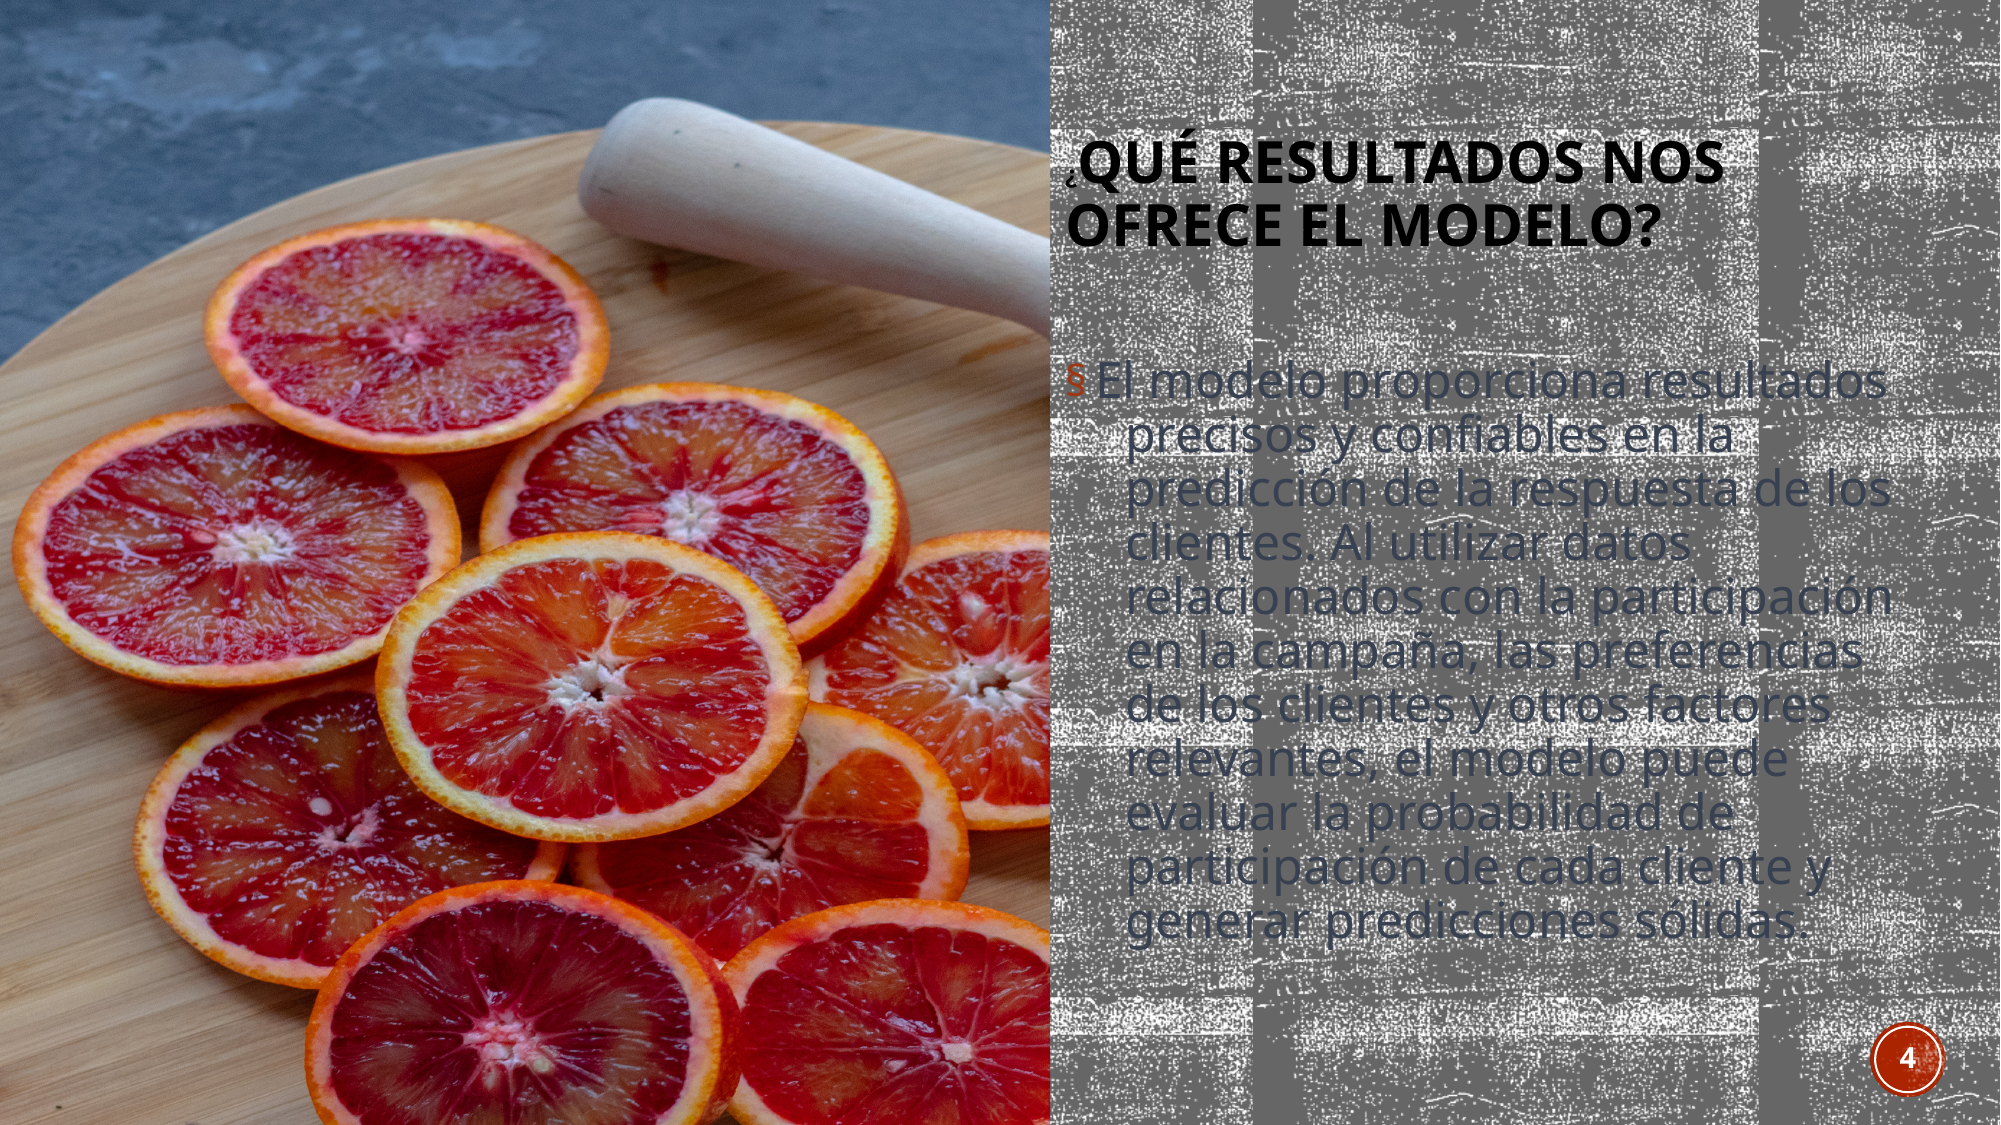

# ¿Qué resultados nos ofrece el modelo?
El modelo proporciona resultados precisos y confiables en la predicción de la respuesta de los clientes. Al utilizar datos relacionados con la participación en la campaña, las preferencias de los clientes y otros factores relevantes, el modelo puede evaluar la probabilidad de participación de cada cliente y generar predicciones sólidas.